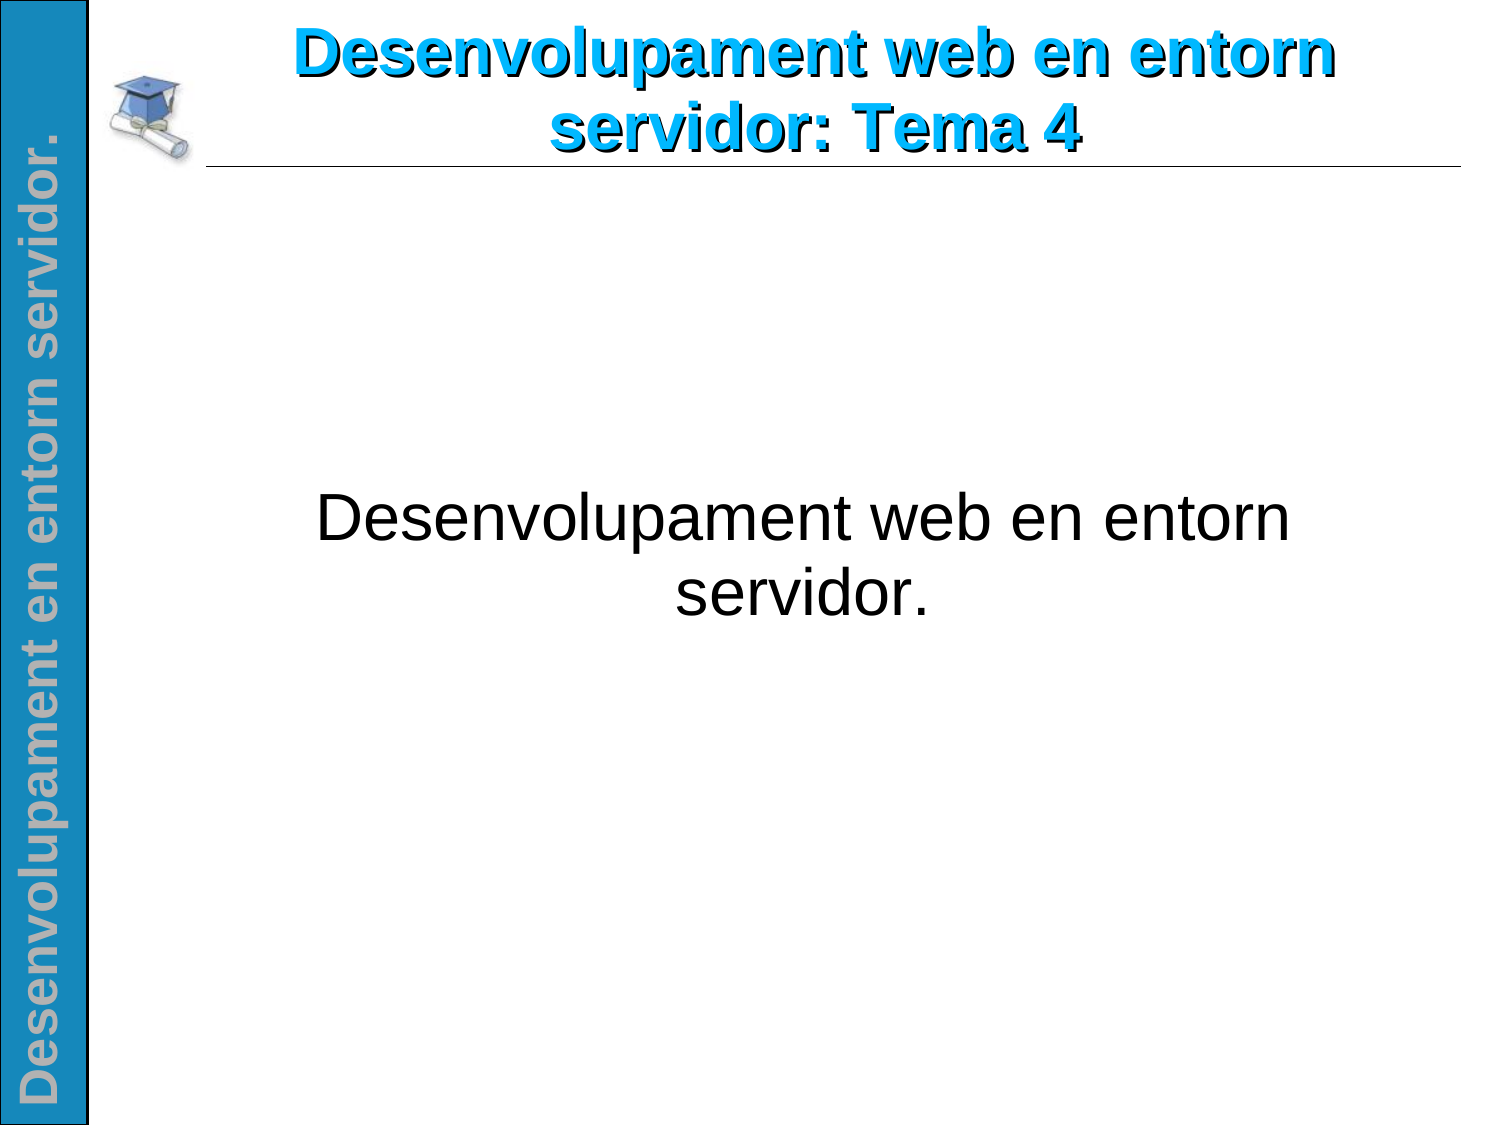

# Desenvolupament web en entorn servidor: Tema 4
Desenvolupament web en entorn servidor.